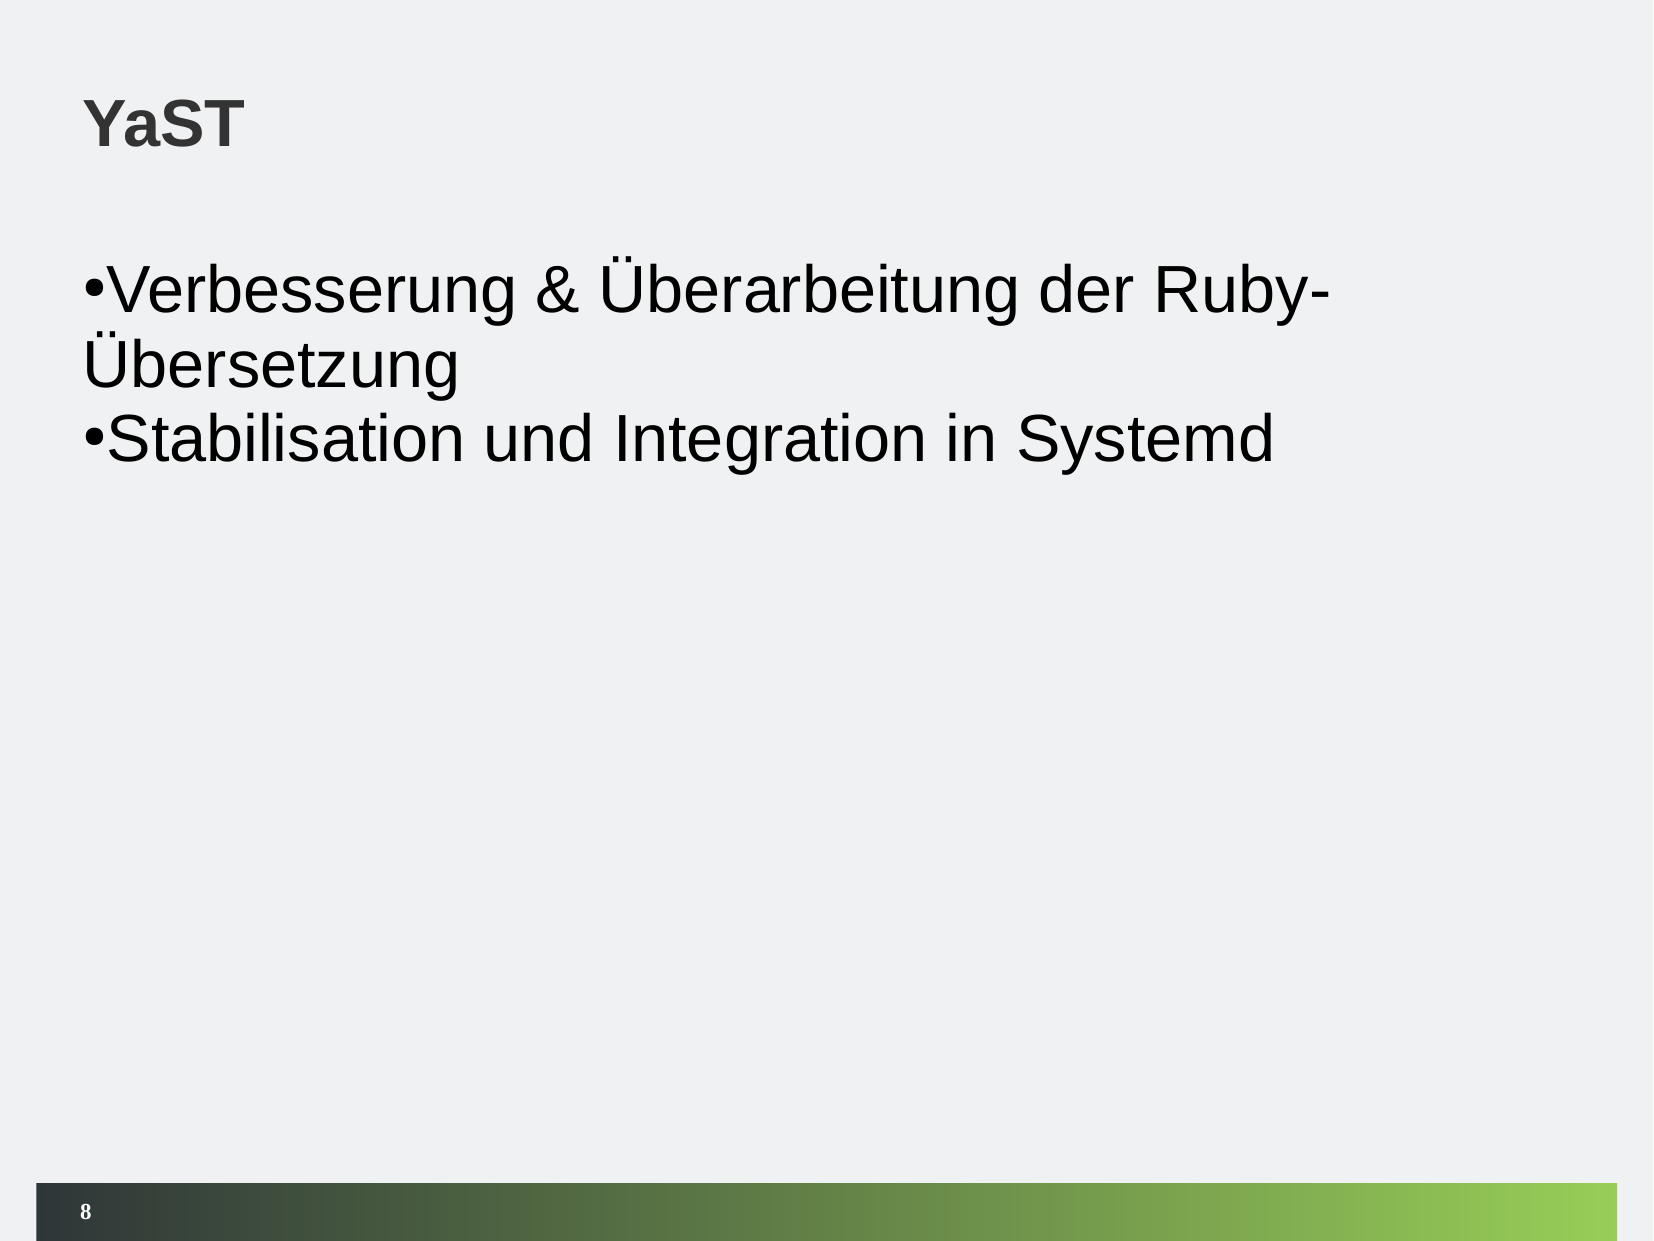

Verbesserung & Überarbeitung der Ruby-Übersetzung
Stabilisation und Integration in Systemd
# YaST
8